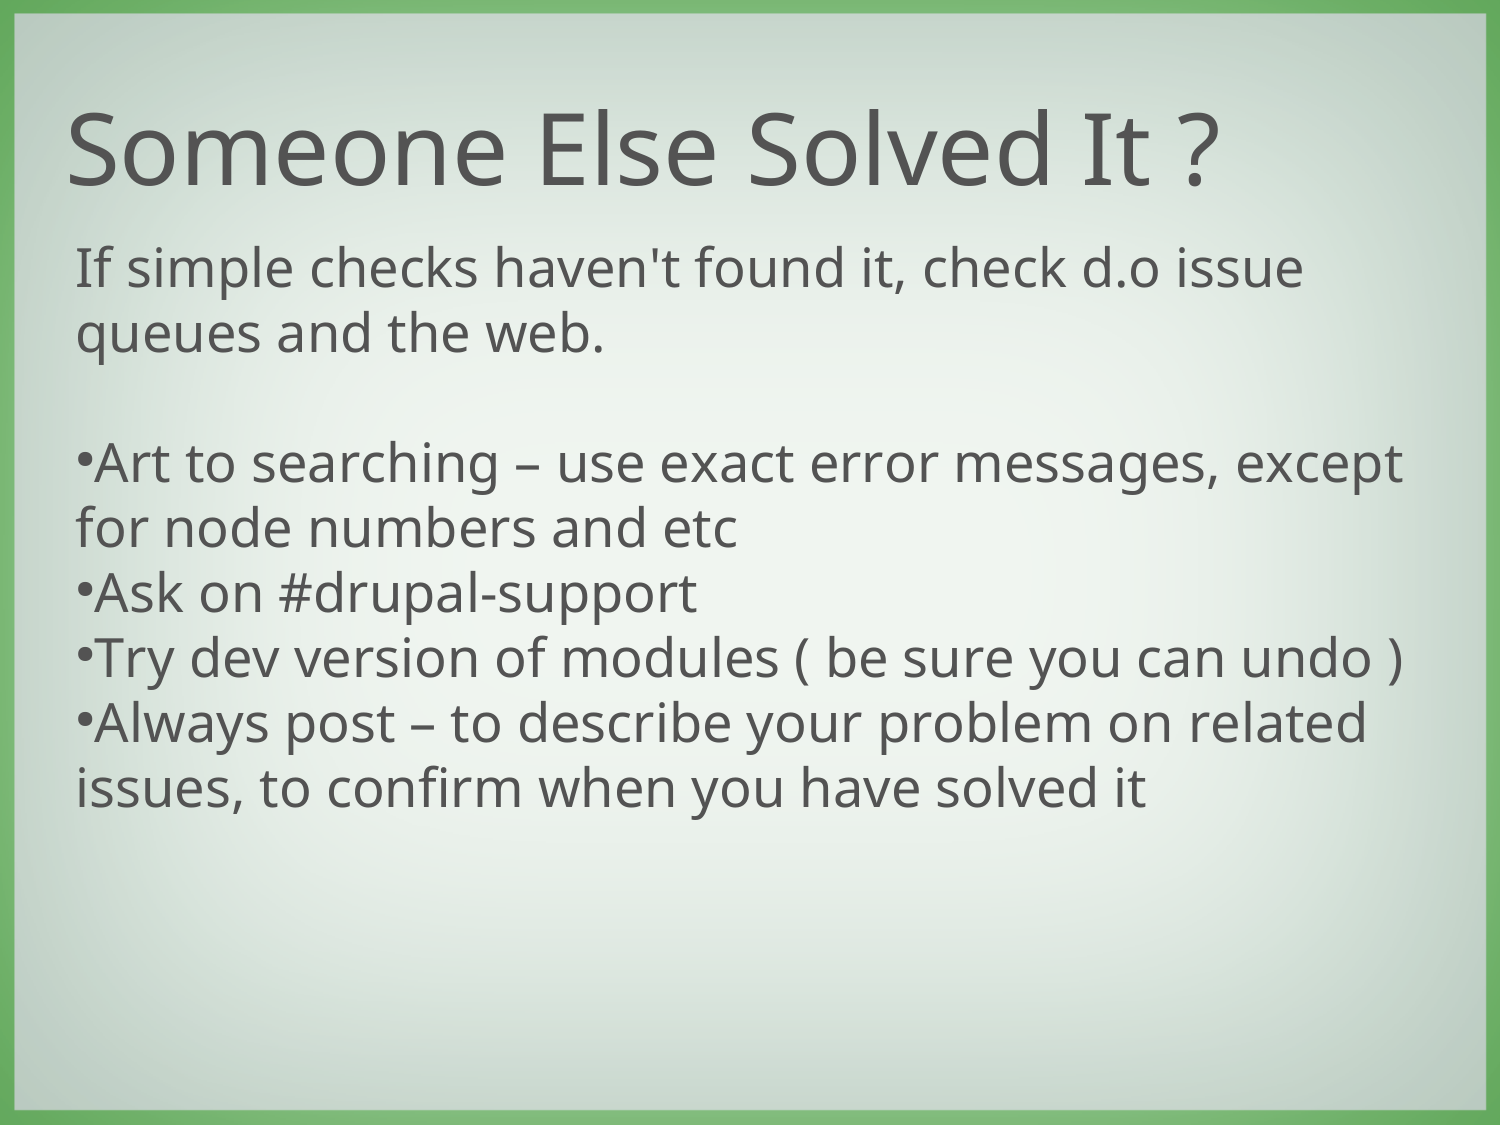

# Someone Else Solved It ?
If simple checks haven't found it, check d.o issue
queues and the web.
Art to searching – use exact error messages, except for node numbers and etc
Ask on #drupal-support
Try dev version of modules ( be sure you can undo )
Always post – to describe your problem on related issues, to confirm when you have solved it